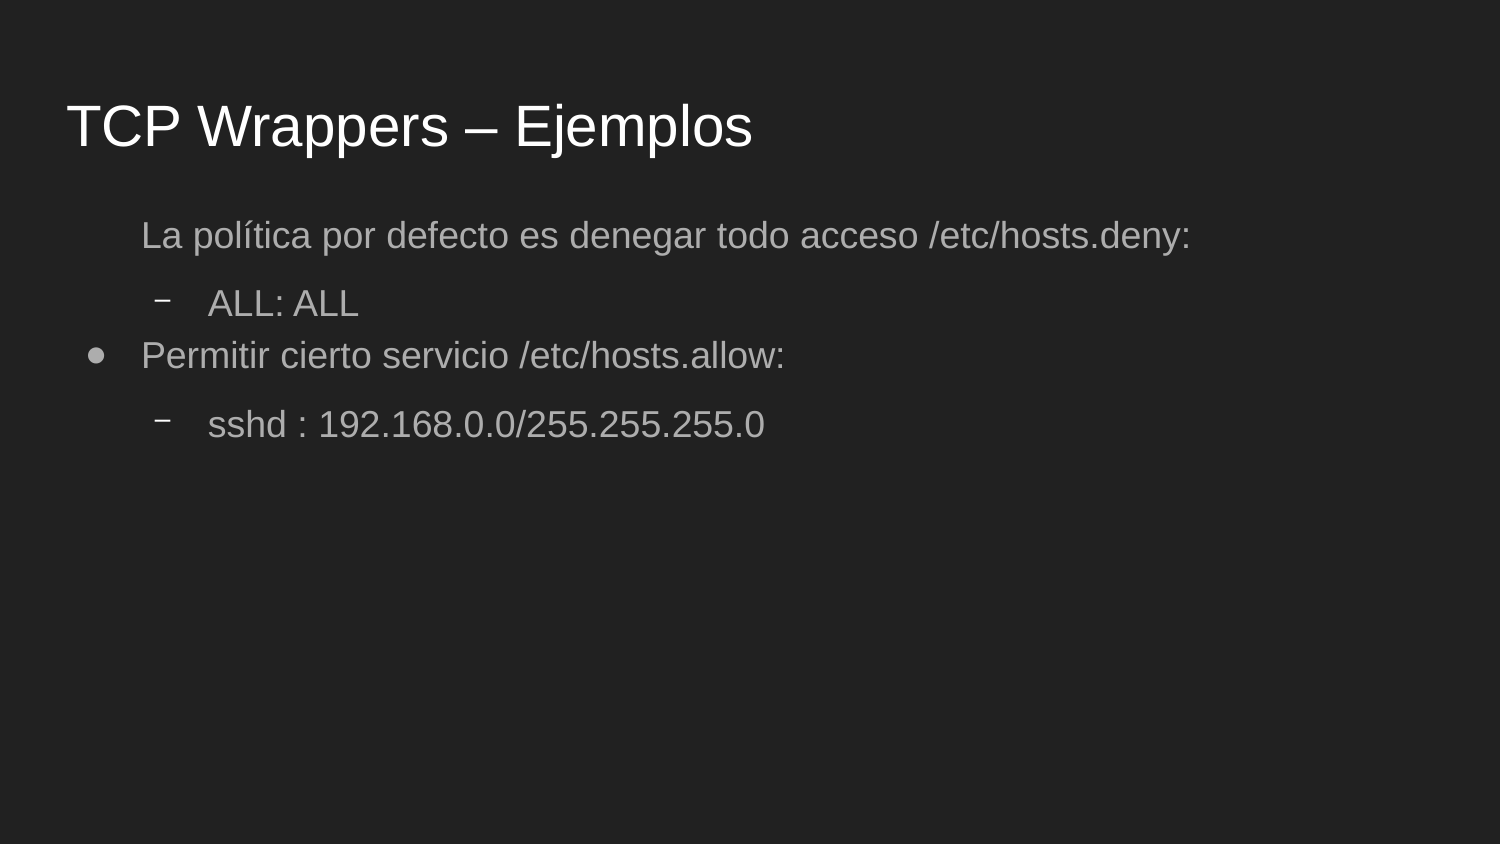

# TCP Wrappers – Ejemplos
La política por defecto es denegar todo acceso /etc/hosts.deny:
ALL: ALL
Permitir cierto servicio /etc/hosts.allow:
sshd : 192.168.0.0/255.255.255.0